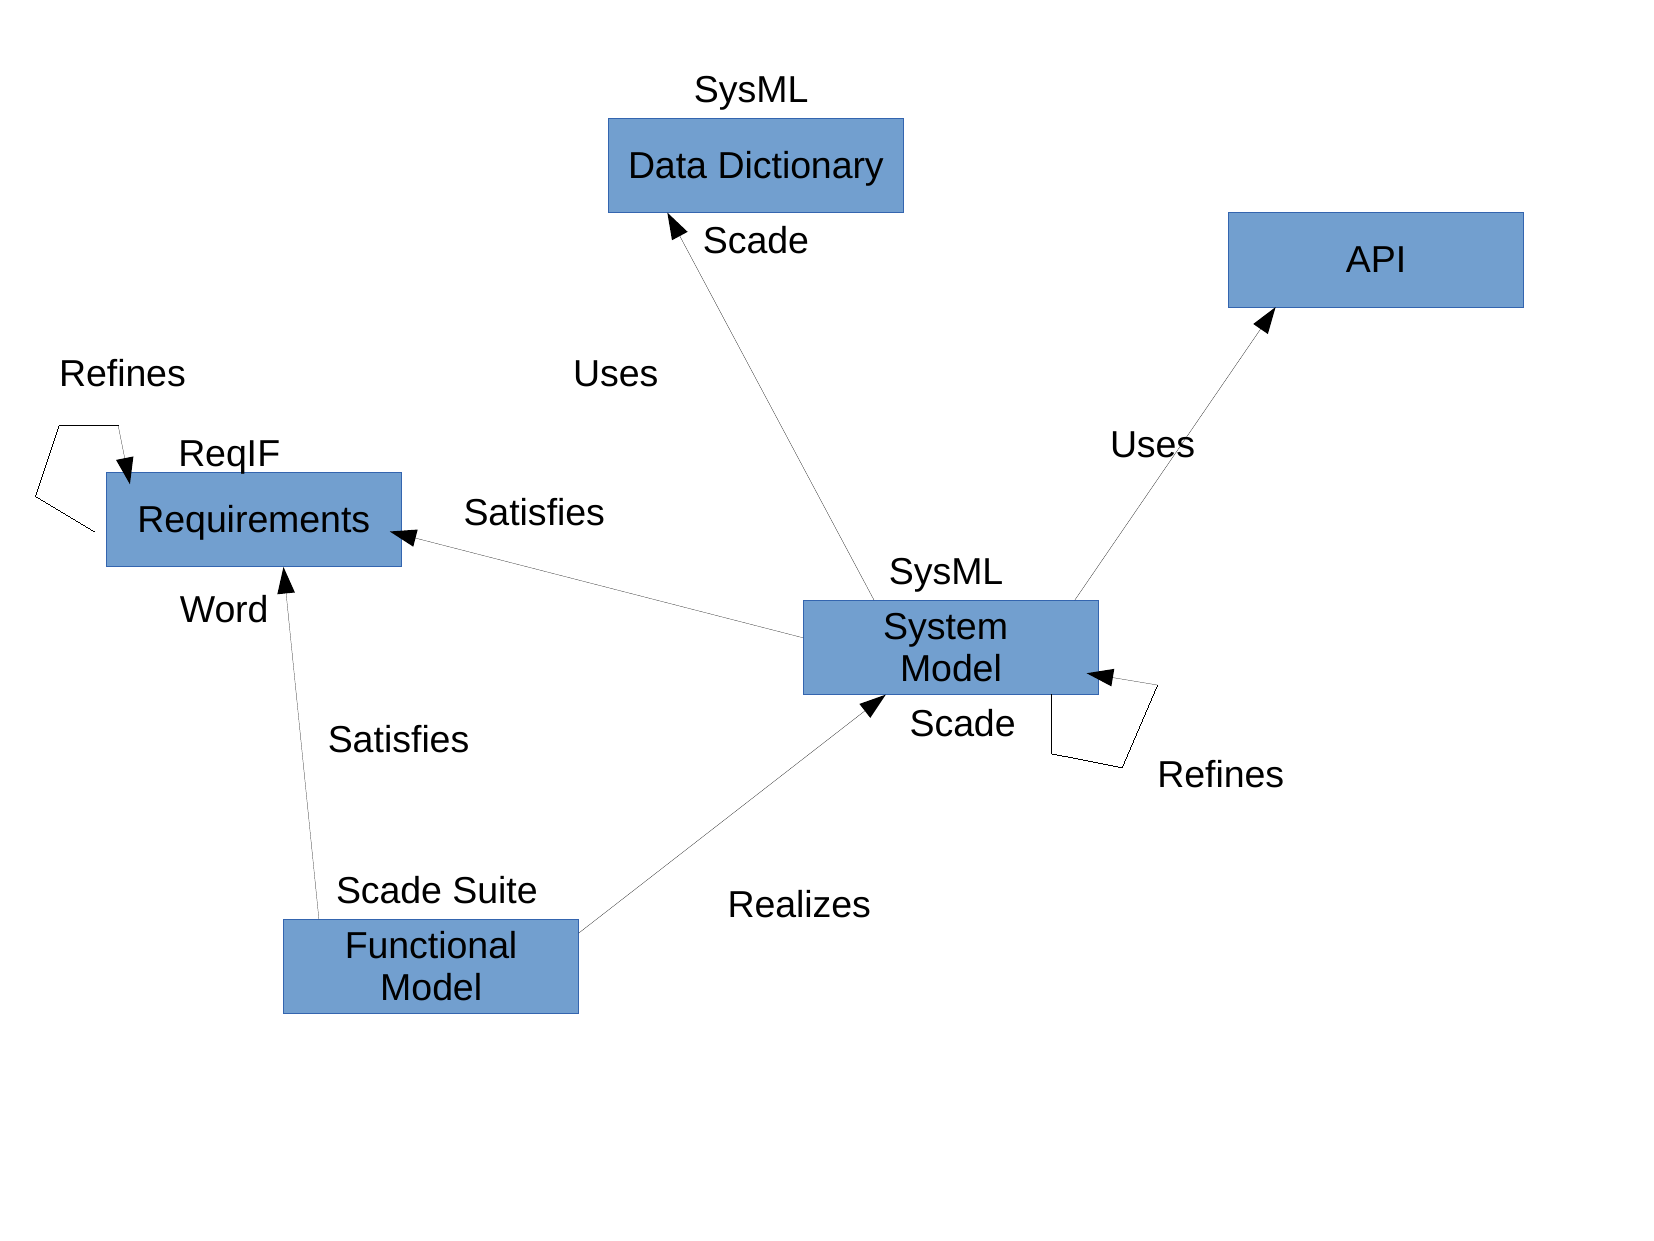

SysML
Data Dictionary
Scade
API
Refines
Uses
Uses
ReqIF
Requirements
Satisfies
SysML
Word
System
Model
Scade
Satisfies
Refines
Scade Suite
Realizes
Functional
Model